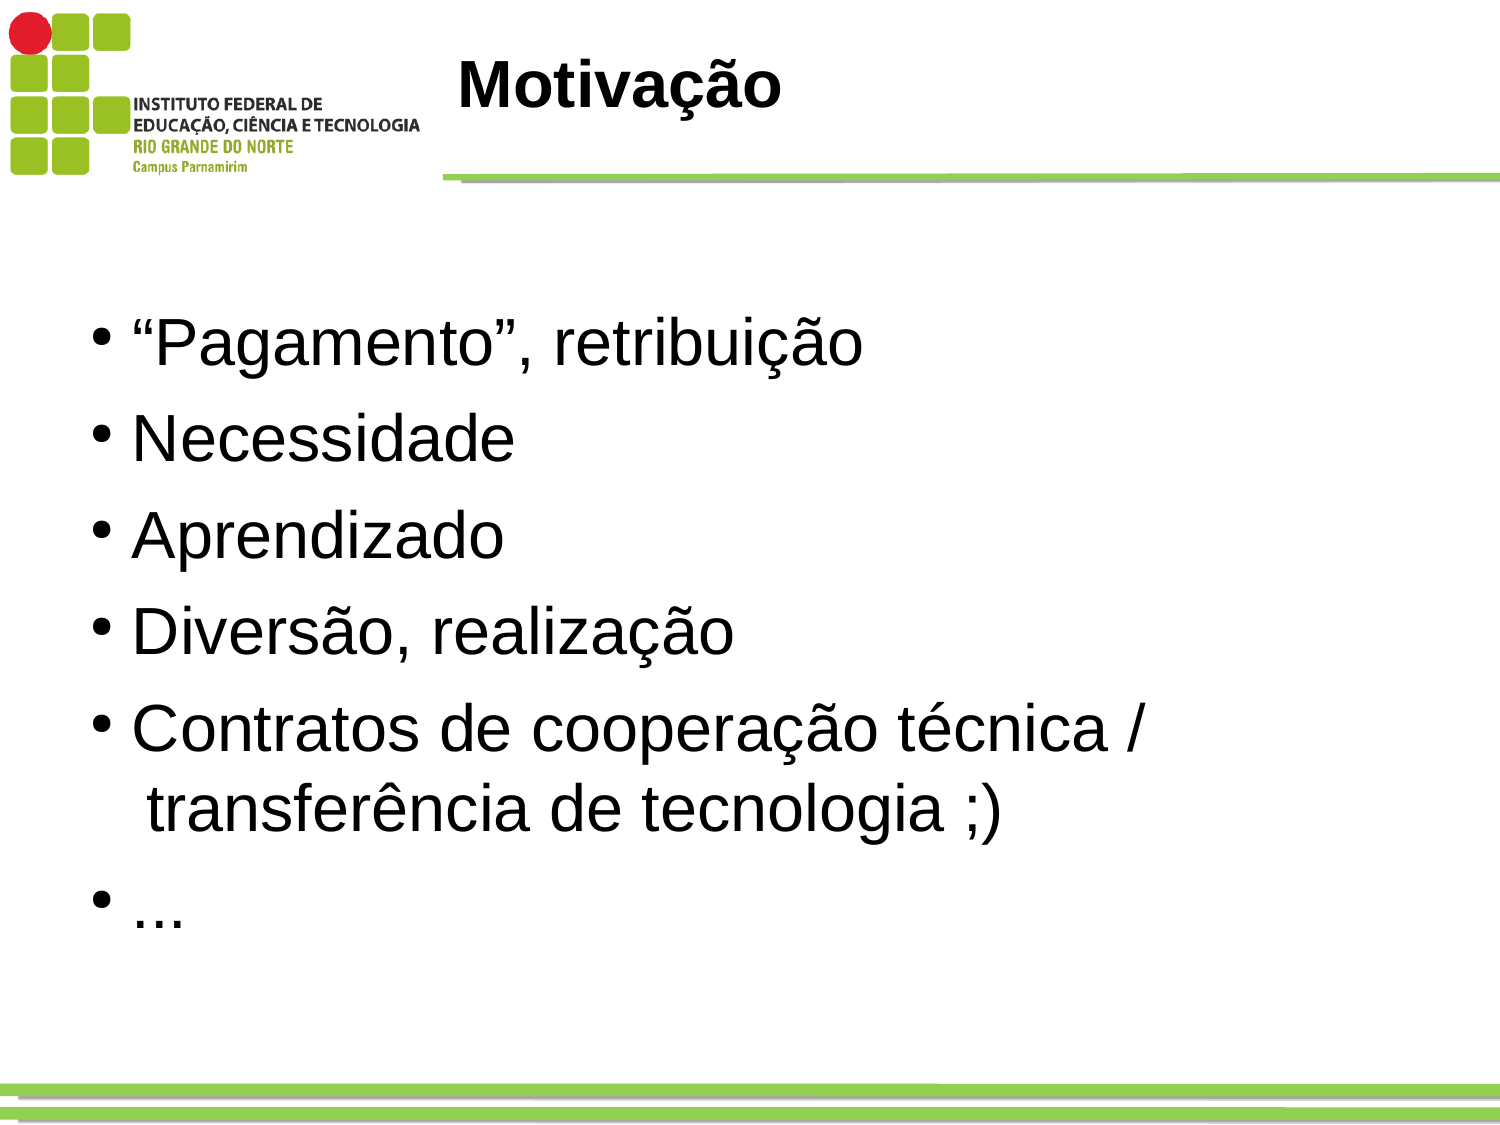

# Motivação
 “Pagamento”, retribuição
 Necessidade
 Aprendizado
 Diversão, realização
 Contratos de cooperação técnica / transferência de tecnologia ;)
 ...